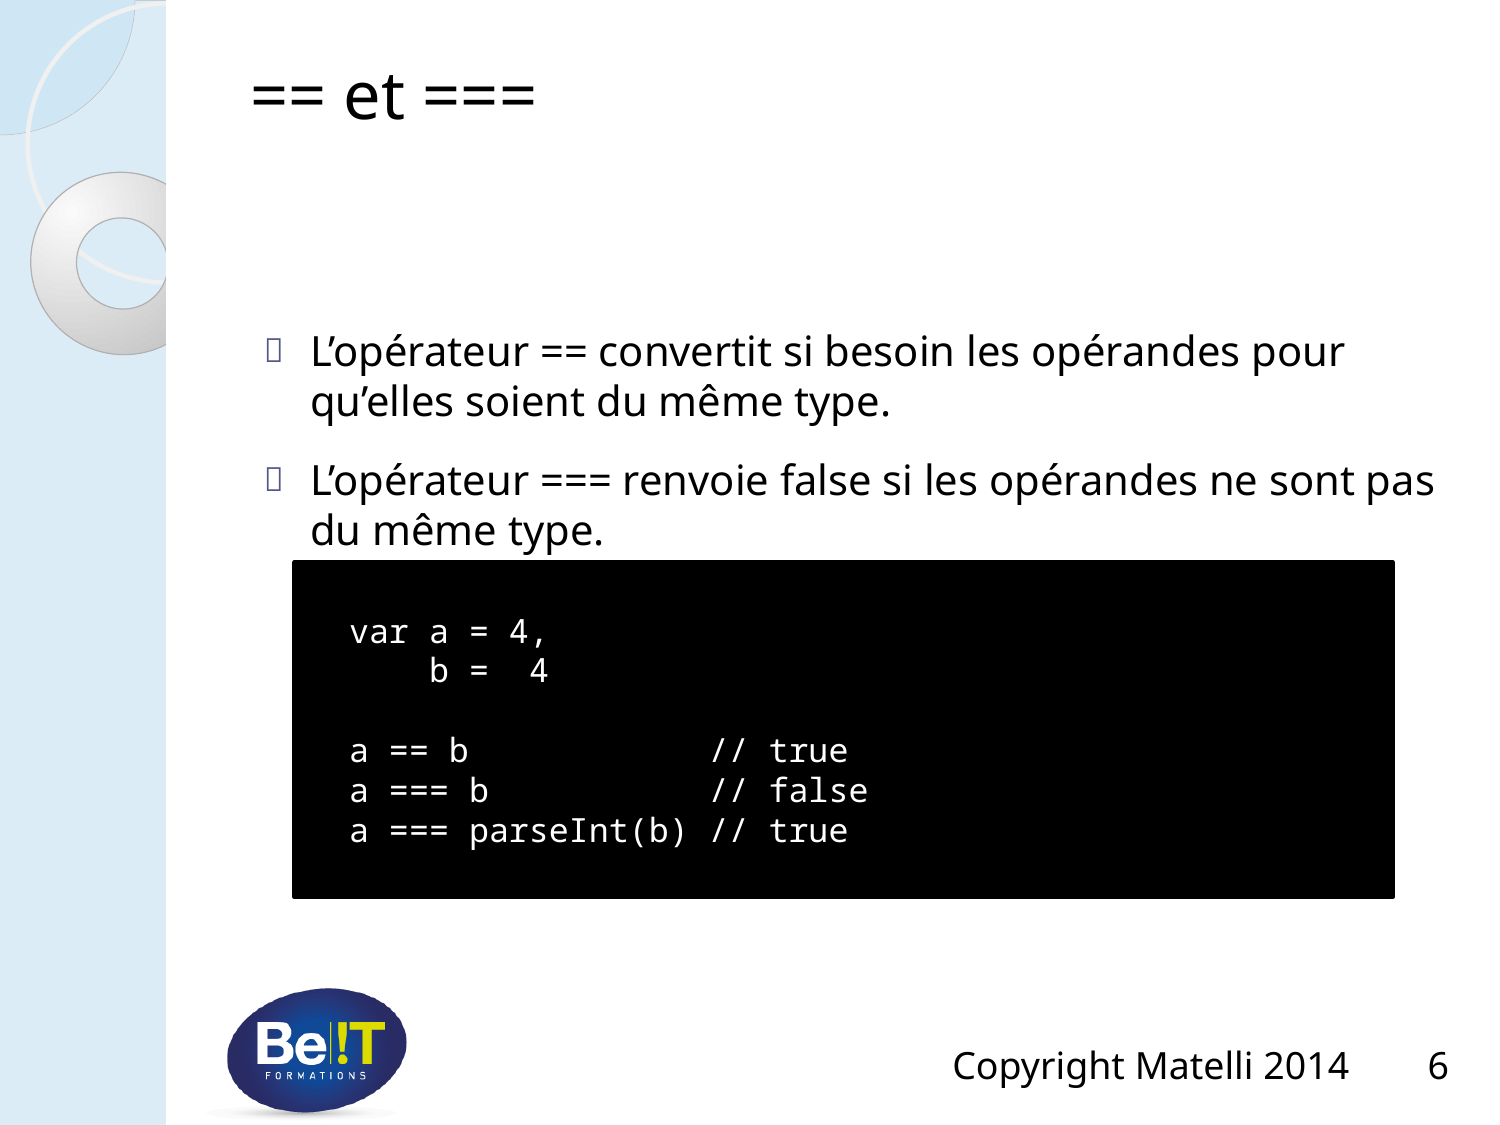

# == et ===
L’opérateur == convertit si besoin les opérandes pour qu’elles soient du même type.
L’opérateur === renvoie false si les opérandes ne sont pas du même type.
 var a = 4,
 b = "4";
 a == b // true
 a === b // false
 a === parseInt(b) // true
Copyright Matelli 2014